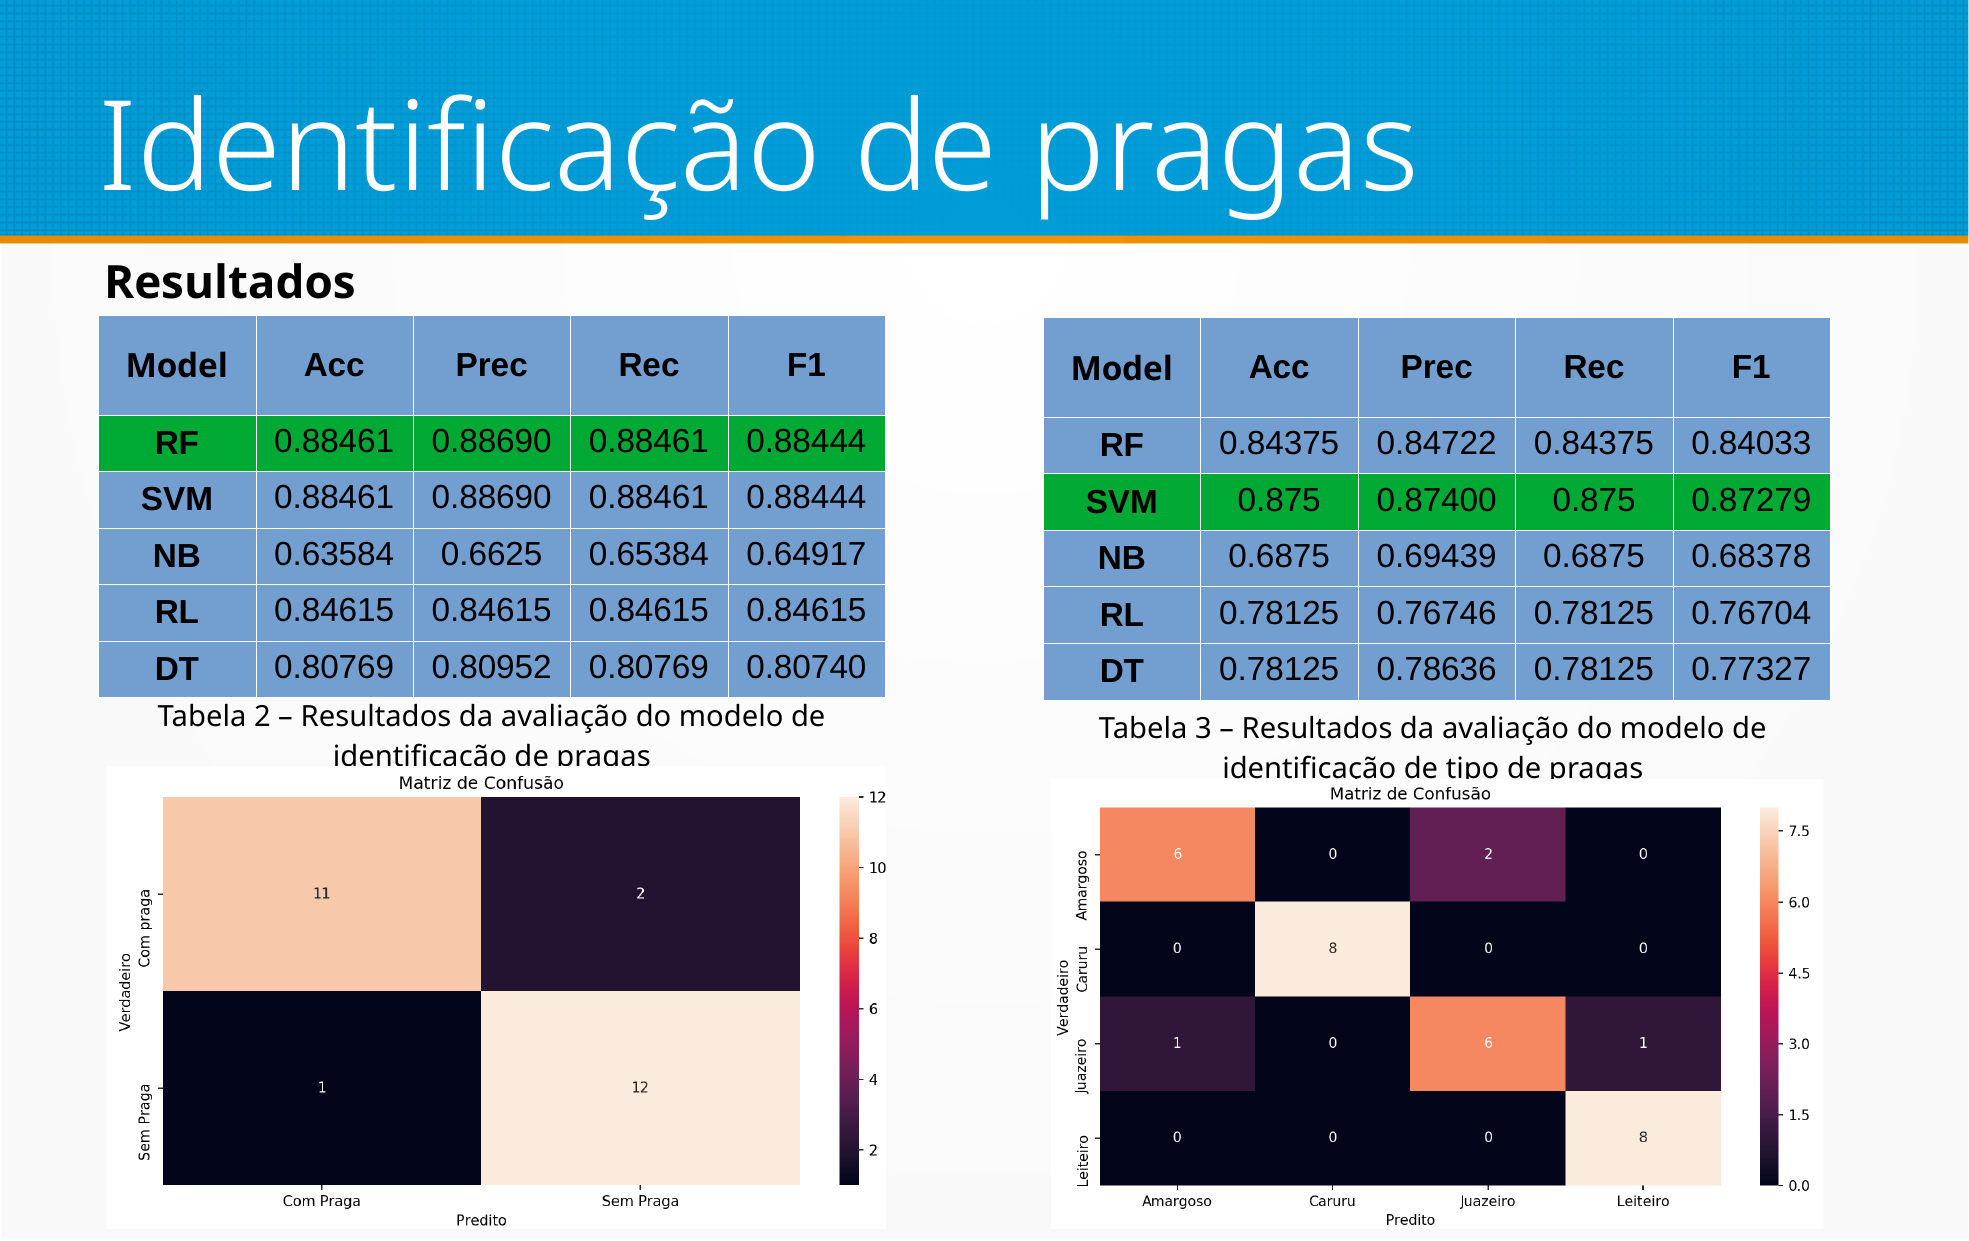

# Identificação de pragas
Resultados
| Model | Acc | Prec | Rec | F1 |
| --- | --- | --- | --- | --- |
| RF | 0.88461 | 0.88690 | 0.88461 | 0.88444 |
| SVM | 0.88461 | 0.88690 | 0.88461 | 0.88444 |
| NB | 0.63584 | 0.6625 | 0.65384 | 0.64917 |
| RL | 0.84615 | 0.84615 | 0.84615 | 0.84615 |
| DT | 0.80769 | 0.80952 | 0.80769 | 0.80740 |
| Model | Acc | Prec | Rec | F1 |
| --- | --- | --- | --- | --- |
| RF | 0.84375 | 0.84722 | 0.84375 | 0.84033 |
| SVM | 0.875 | 0.87400 | 0.875 | 0.87279 |
| NB | 0.6875 | 0.69439 | 0.6875 | 0.68378 |
| RL | 0.78125 | 0.76746 | 0.78125 | 0.76704 |
| DT | 0.78125 | 0.78636 | 0.78125 | 0.77327 |
Tabela 2 – Resultados da avaliação do modelo de identificação de pragas
Tabela 3 – Resultados da avaliação do modelo de identificação de tipo de pragas